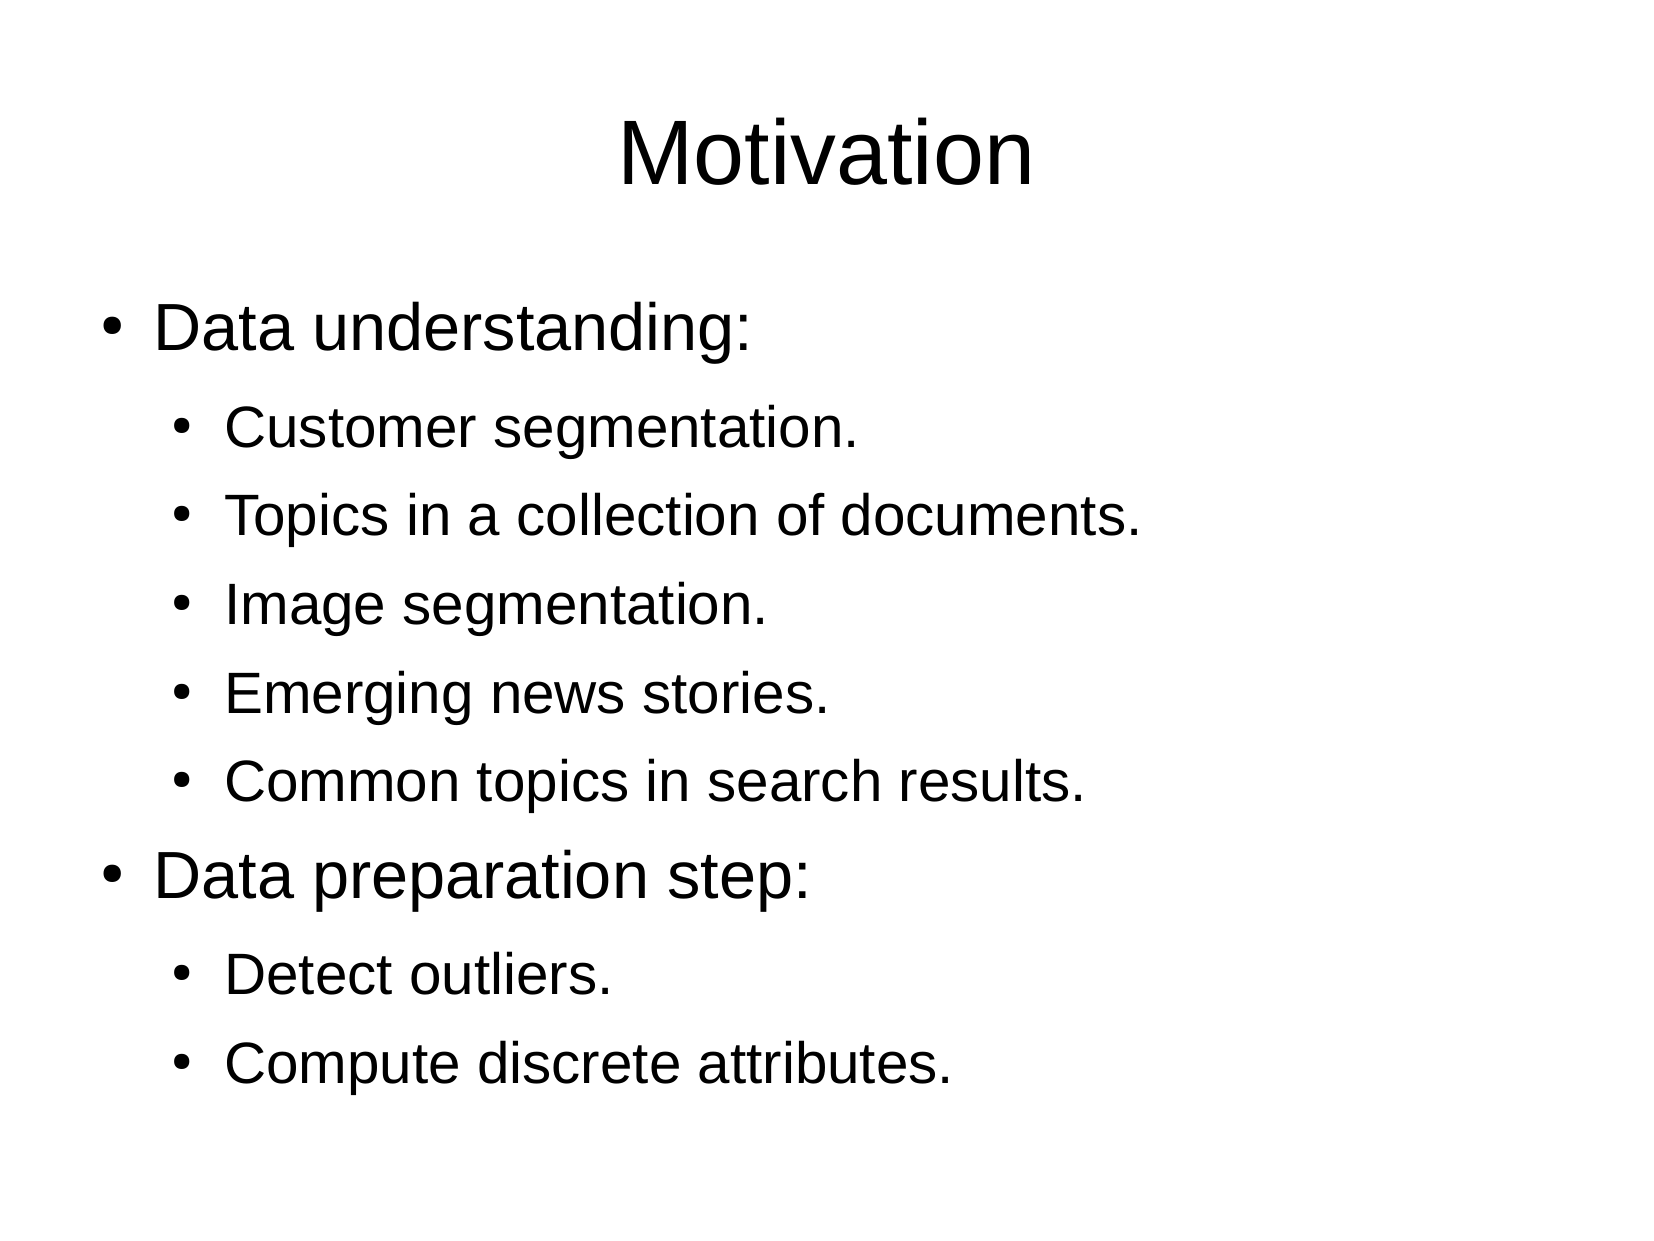

# Motivation
Data understanding:
Customer segmentation.
Topics in a collection of documents.
Image segmentation.
Emerging news stories.
Common topics in search results.
Data preparation step:
Detect outliers.
Compute discrete attributes.